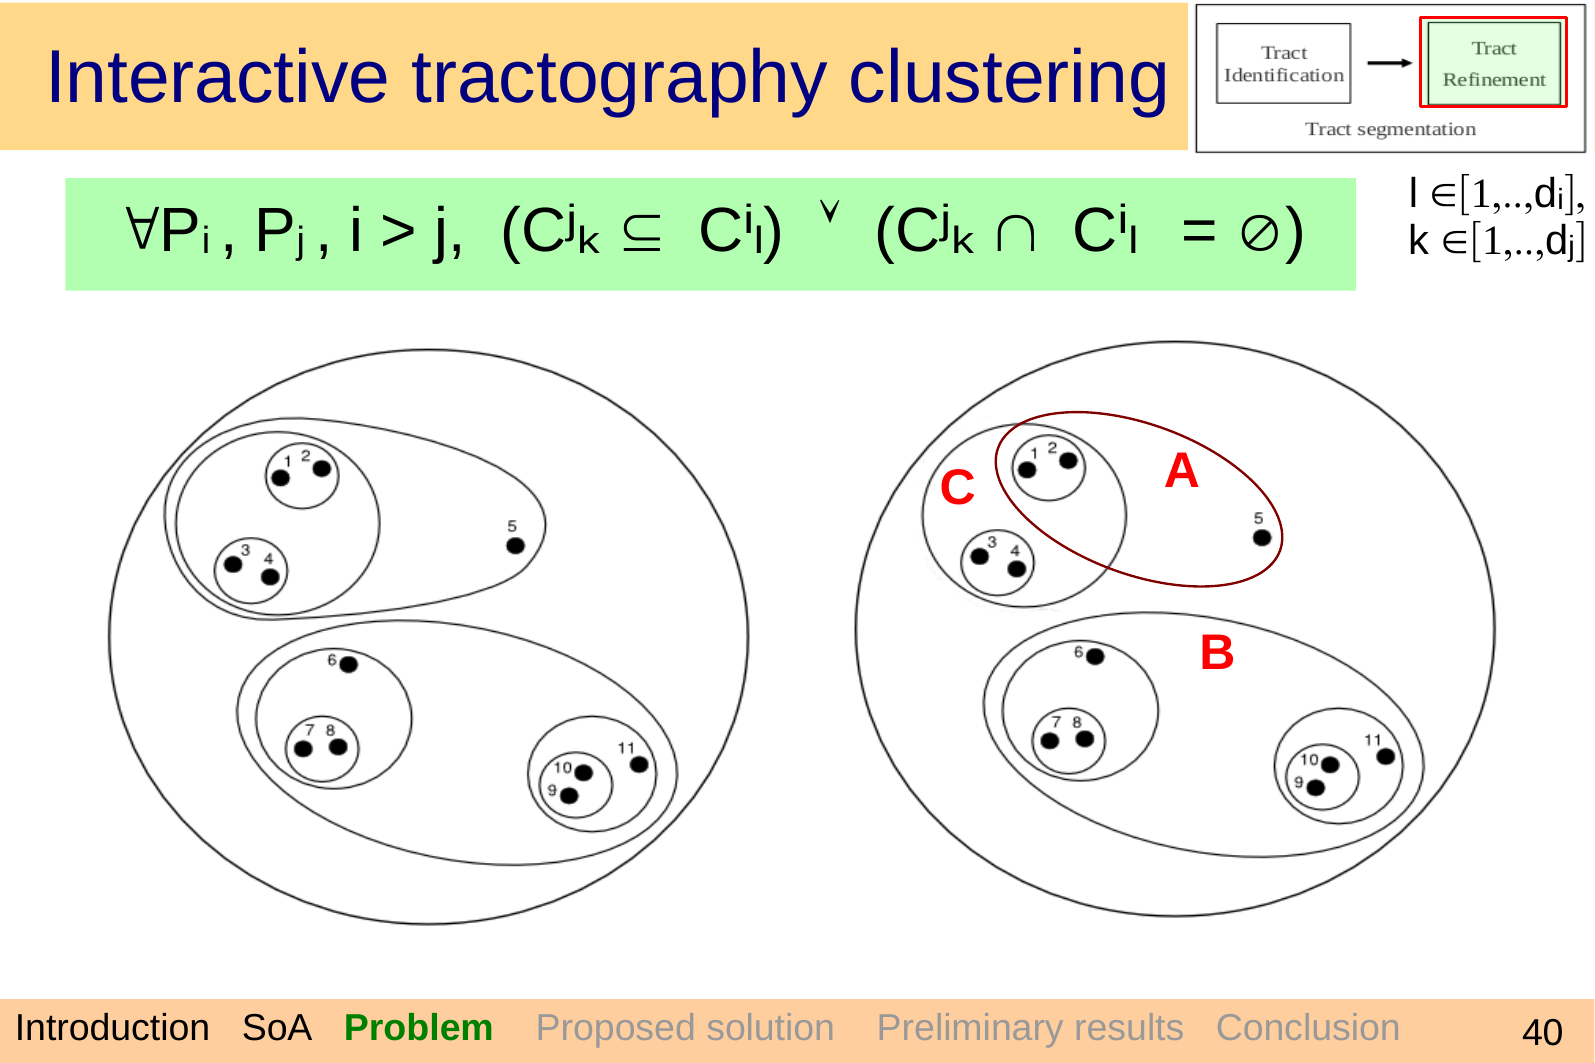

# Interactive tractography clustering
l Î[1,..,di],
k Î[1,..,dj]
"Pi , Pj , i > j, (Cjk Í Cil) Ú (Cjk Ç Cil = Æ)
A
C
B
Introduction SoA Problem Proposed solution Preliminary results Conclusion